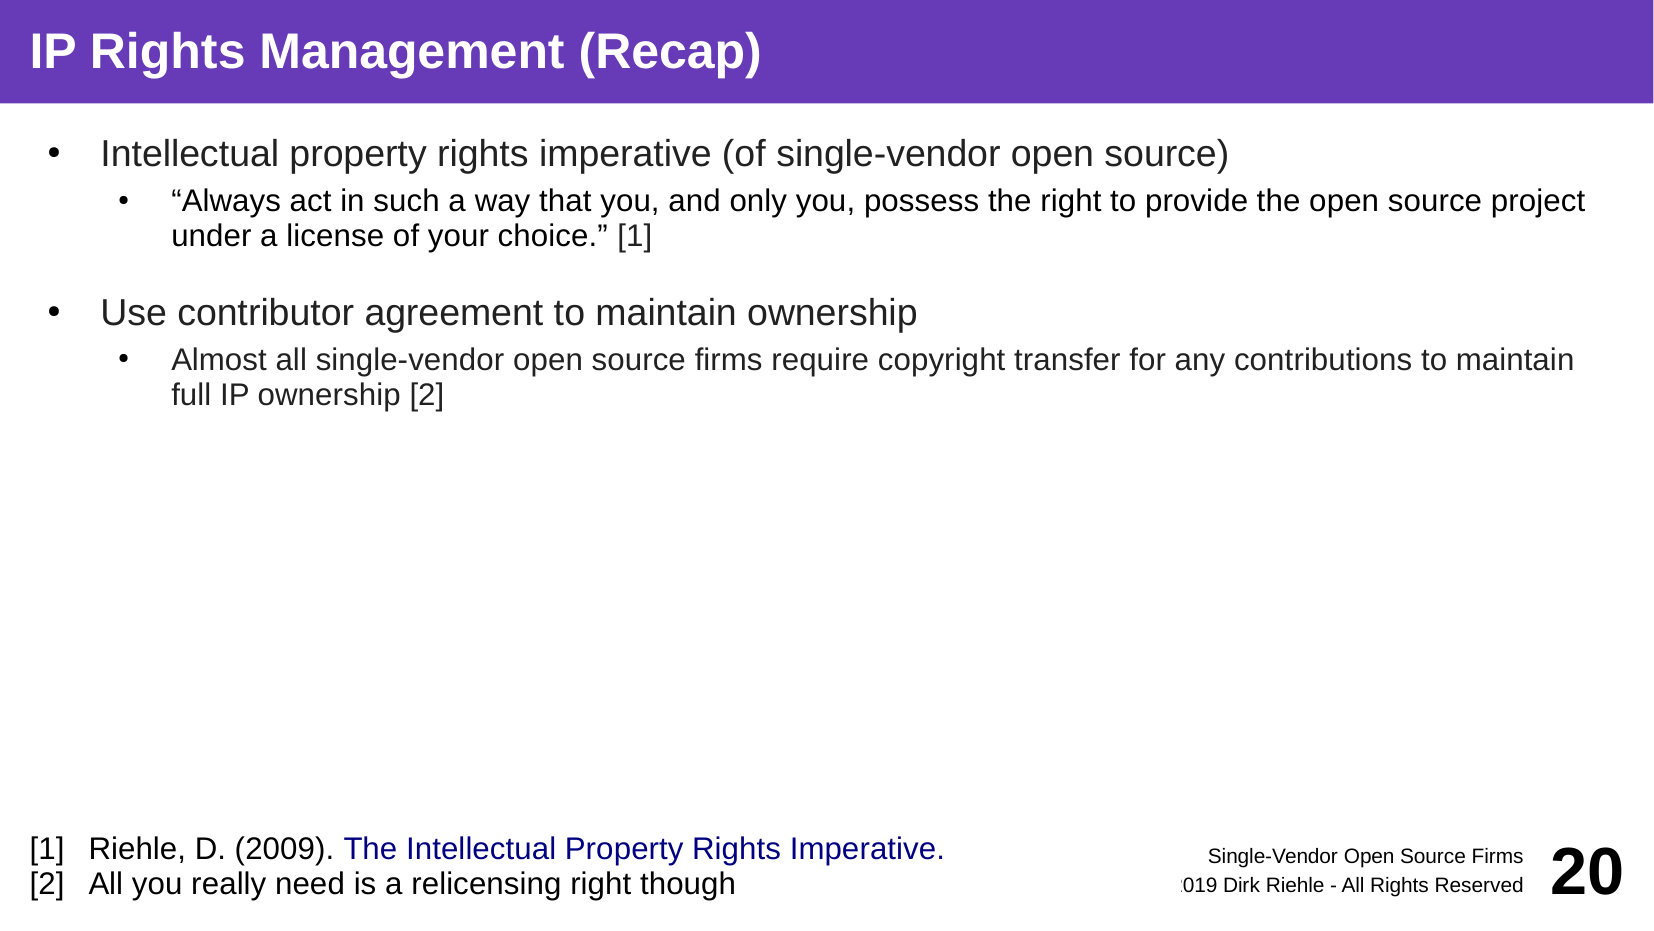

# IP Rights Management (Recap)
Intellectual property rights imperative (of single-vendor open source)
“Always act in such a way that you, and only you, possess the right to provide the open source project under a license of your choice.” [1]
Use contributor agreement to maintain ownership
Almost all single-vendor open source firms require copyright transfer for any contributions to maintain full IP ownership [2]
[1]	Riehle, D. (2009). The Intellectual Property Rights Imperative.
[2]	All you really need is a relicensing right though
Single-Vendor Open Source Firms
20
© 2019 Dirk Riehle - All Rights Reserved